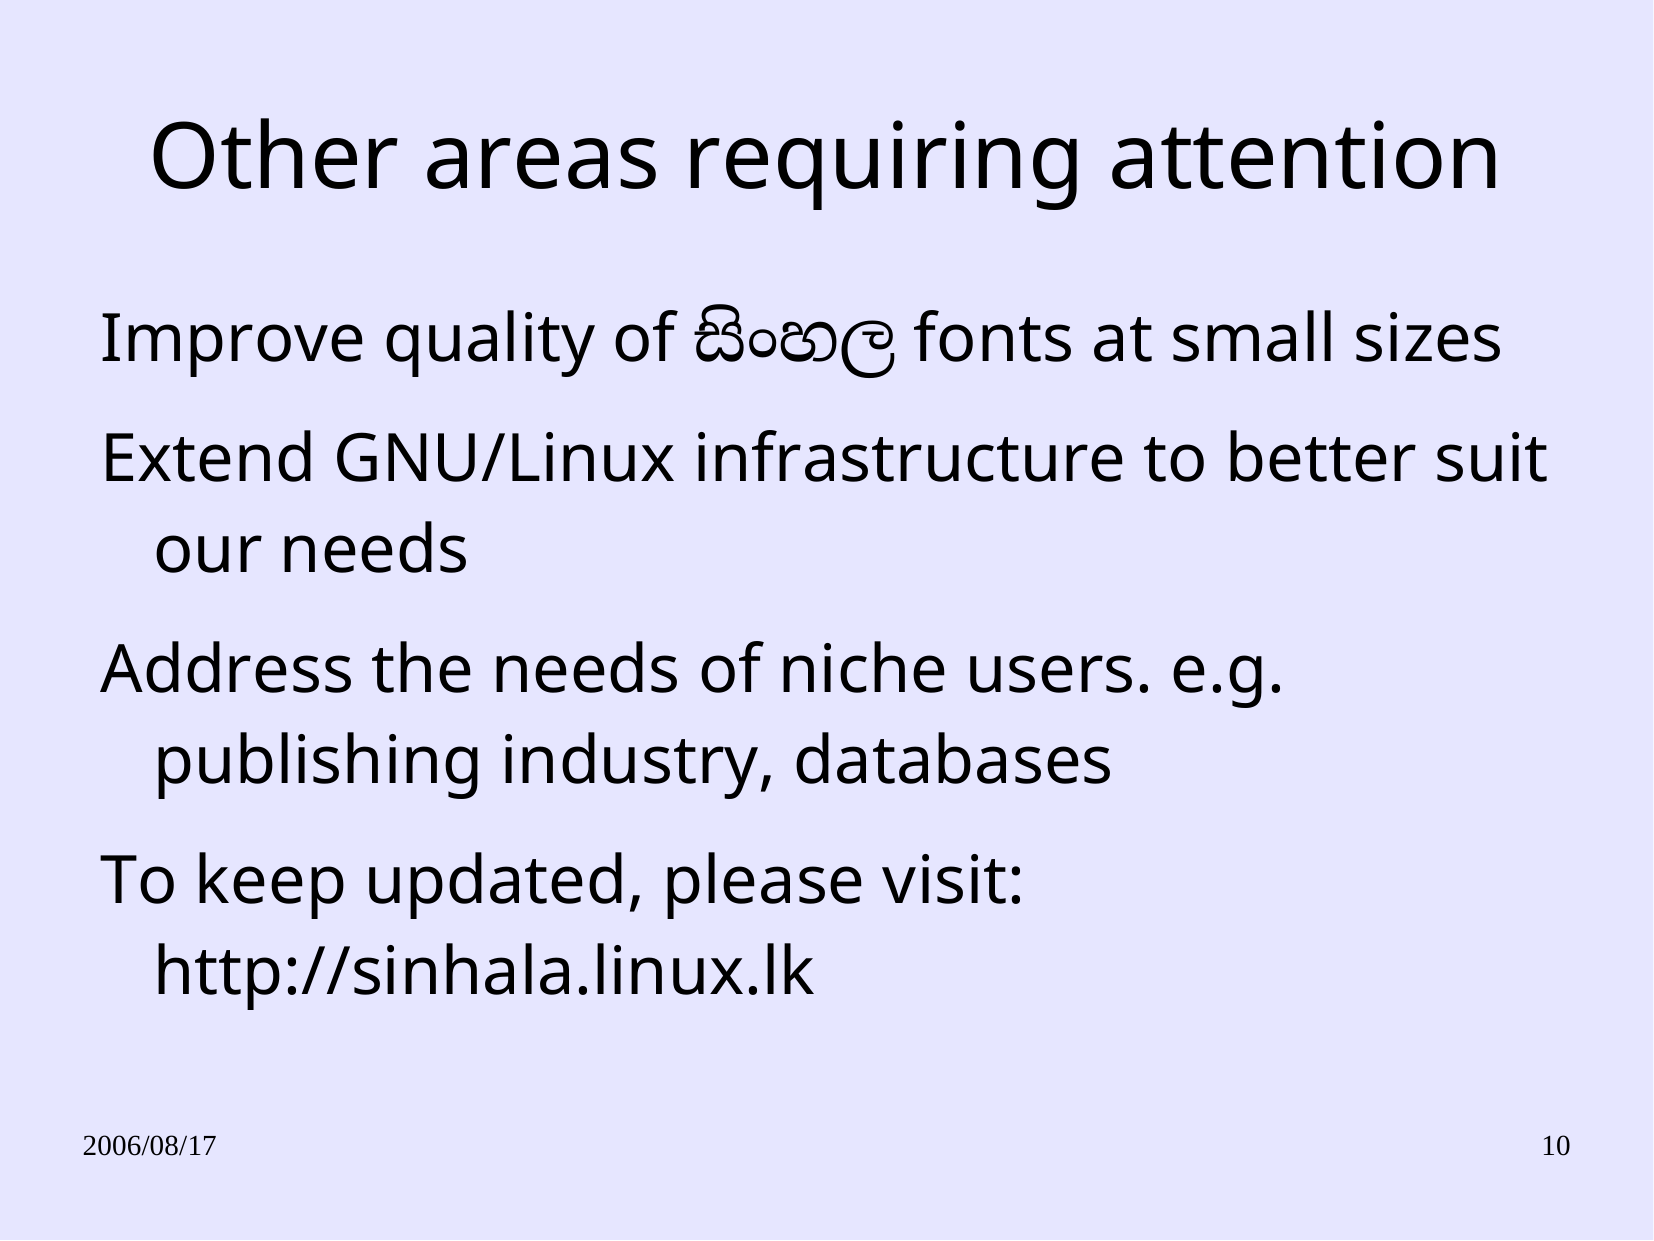

# Other areas requiring attention
Improve quality of සිංහල fonts at small sizes
Extend GNU/Linux infrastructure to better suit our needs
Address the needs of niche users. e.g. publishing industry, databases
To keep updated, please visit: http://sinhala.linux.lk
2006/08/17
10